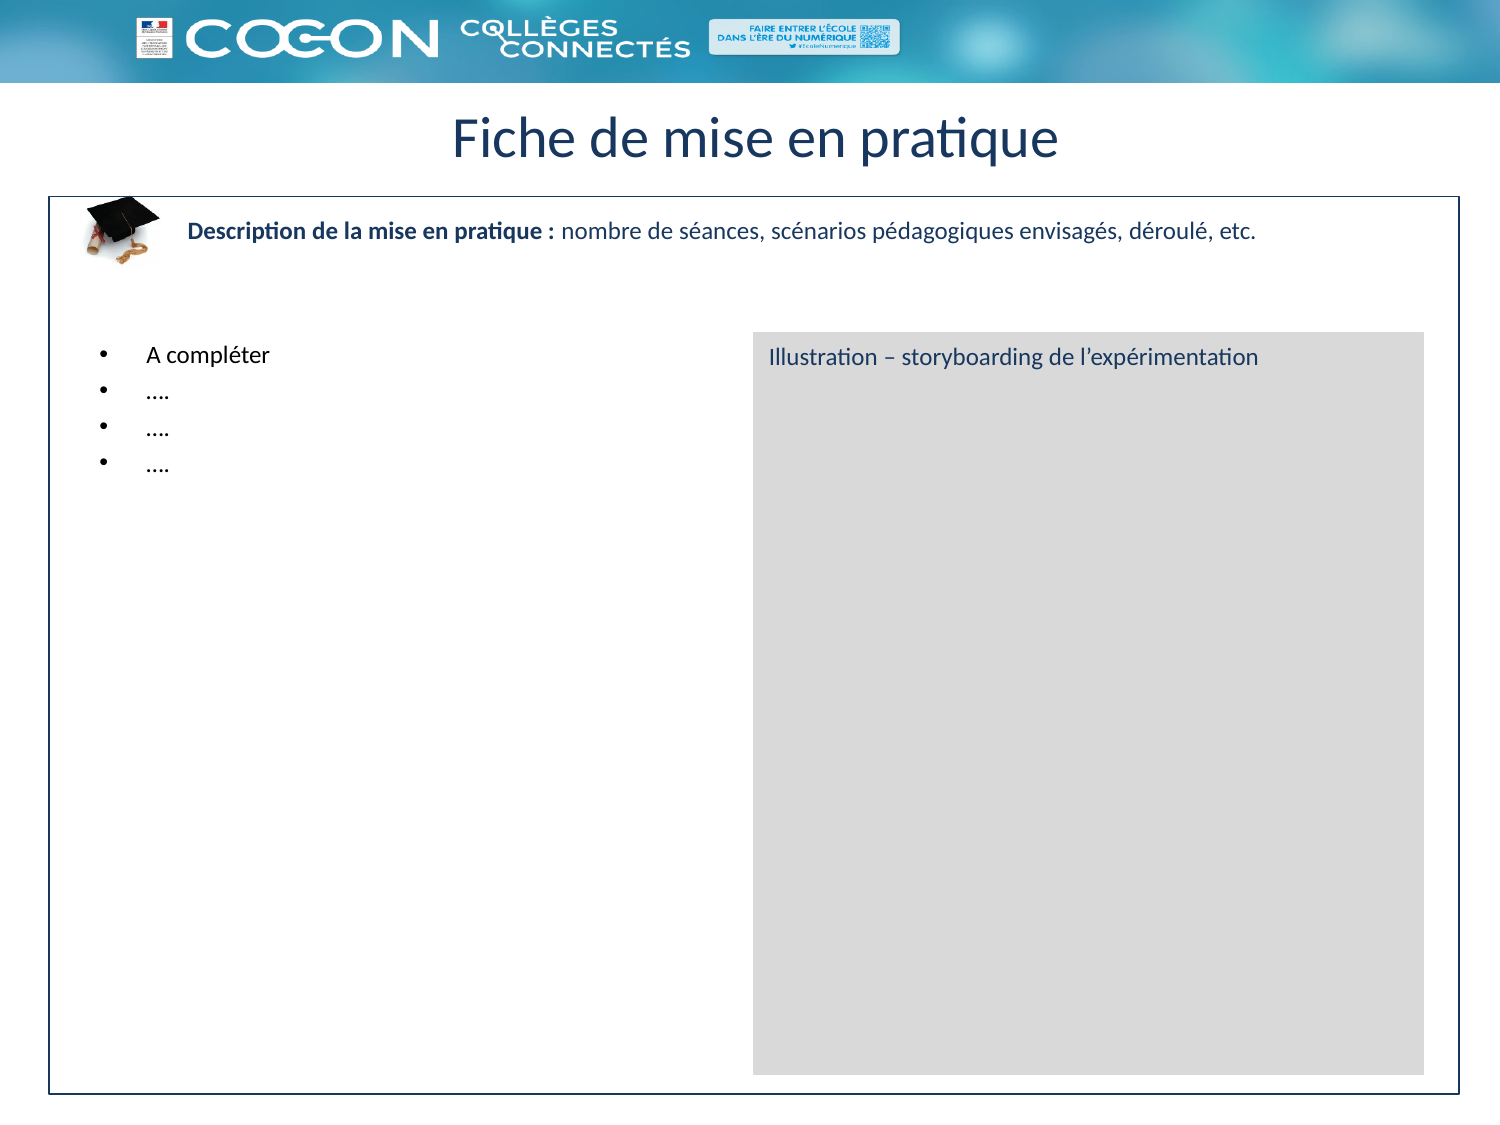

# Fiche de mise en pratique
Description de la mise en pratique : nombre de séances, scénarios pédagogiques envisagés, déroulé, etc.
A compléter
….
….
….
Illustration – storyboarding de l’expérimentation